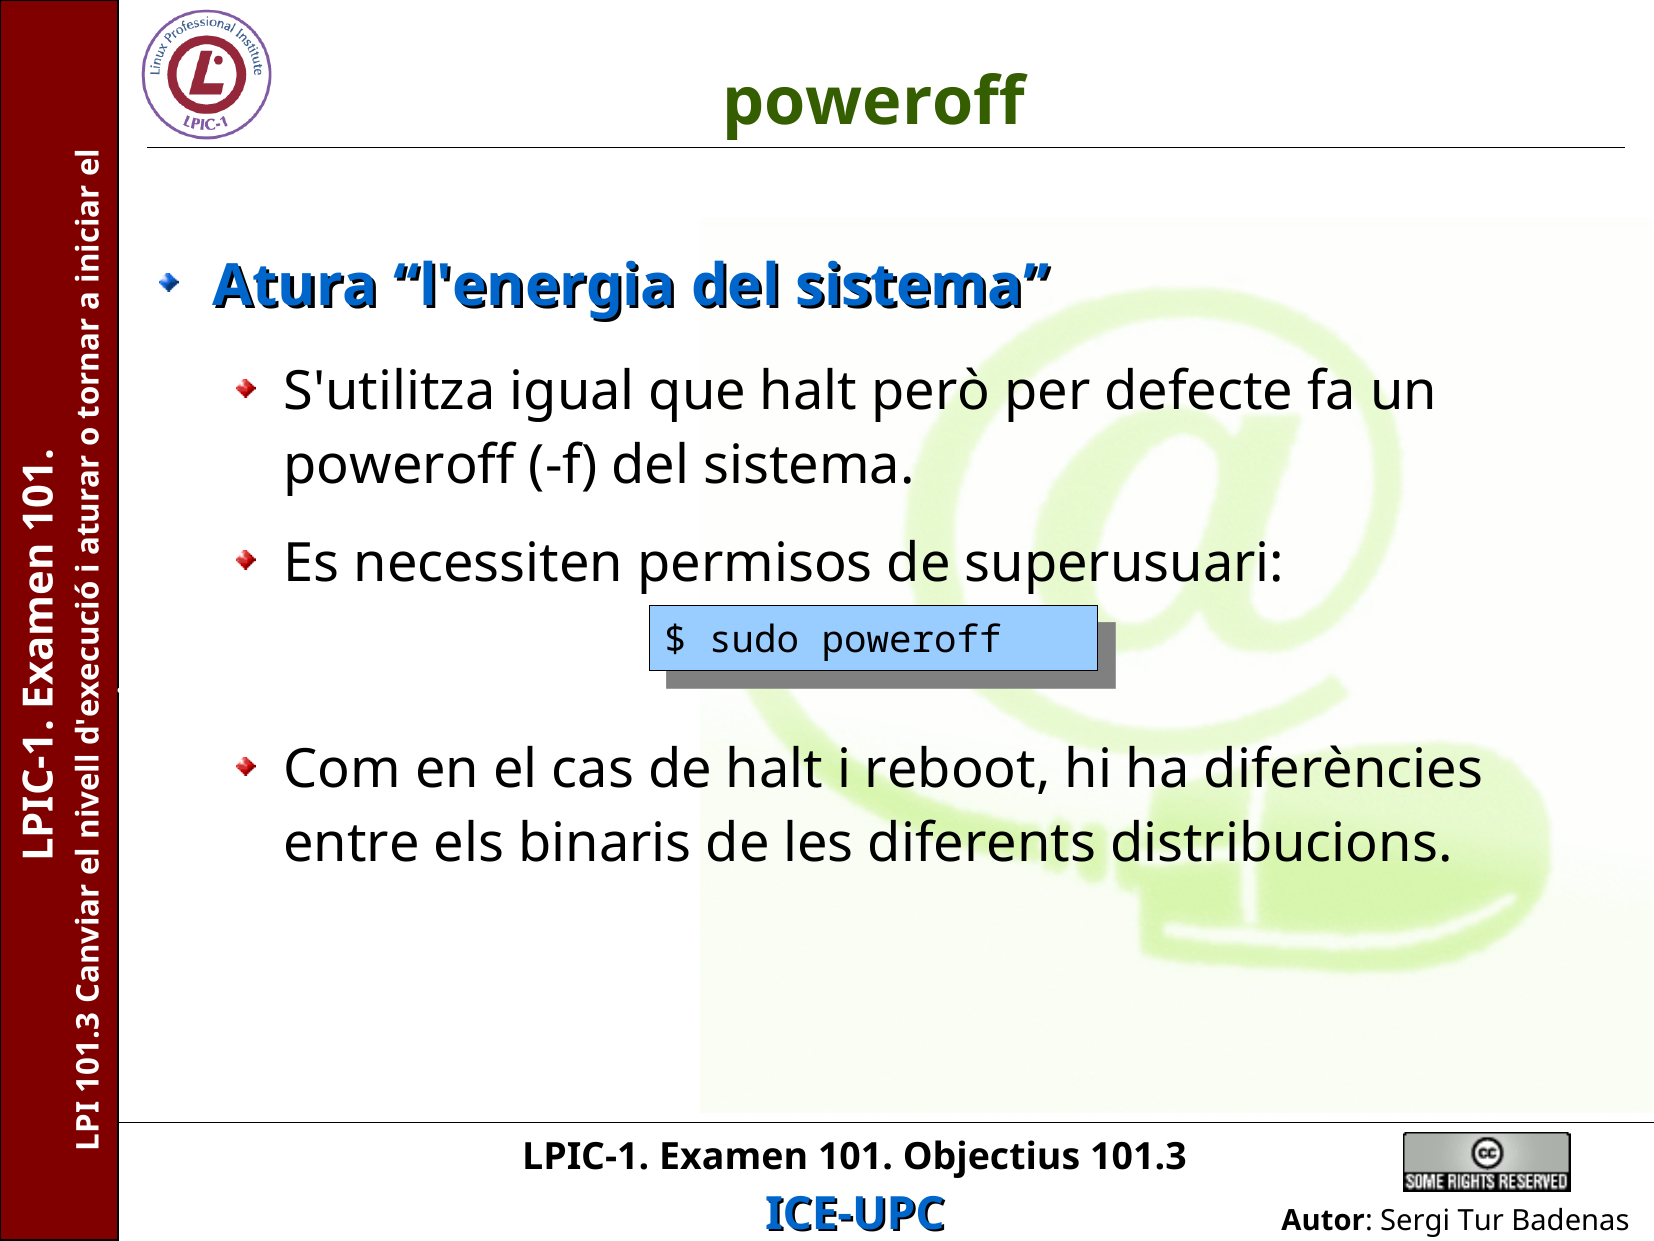

# poweroff
Atura “l'energia del sistema”
S'utilitza igual que halt però per defecte fa un poweroff (-f) del sistema.
Es necessiten permisos de superusuari:
Com en el cas de halt i reboot, hi ha diferències entre els binaris de les diferents distribucions.
$ sudo poweroff